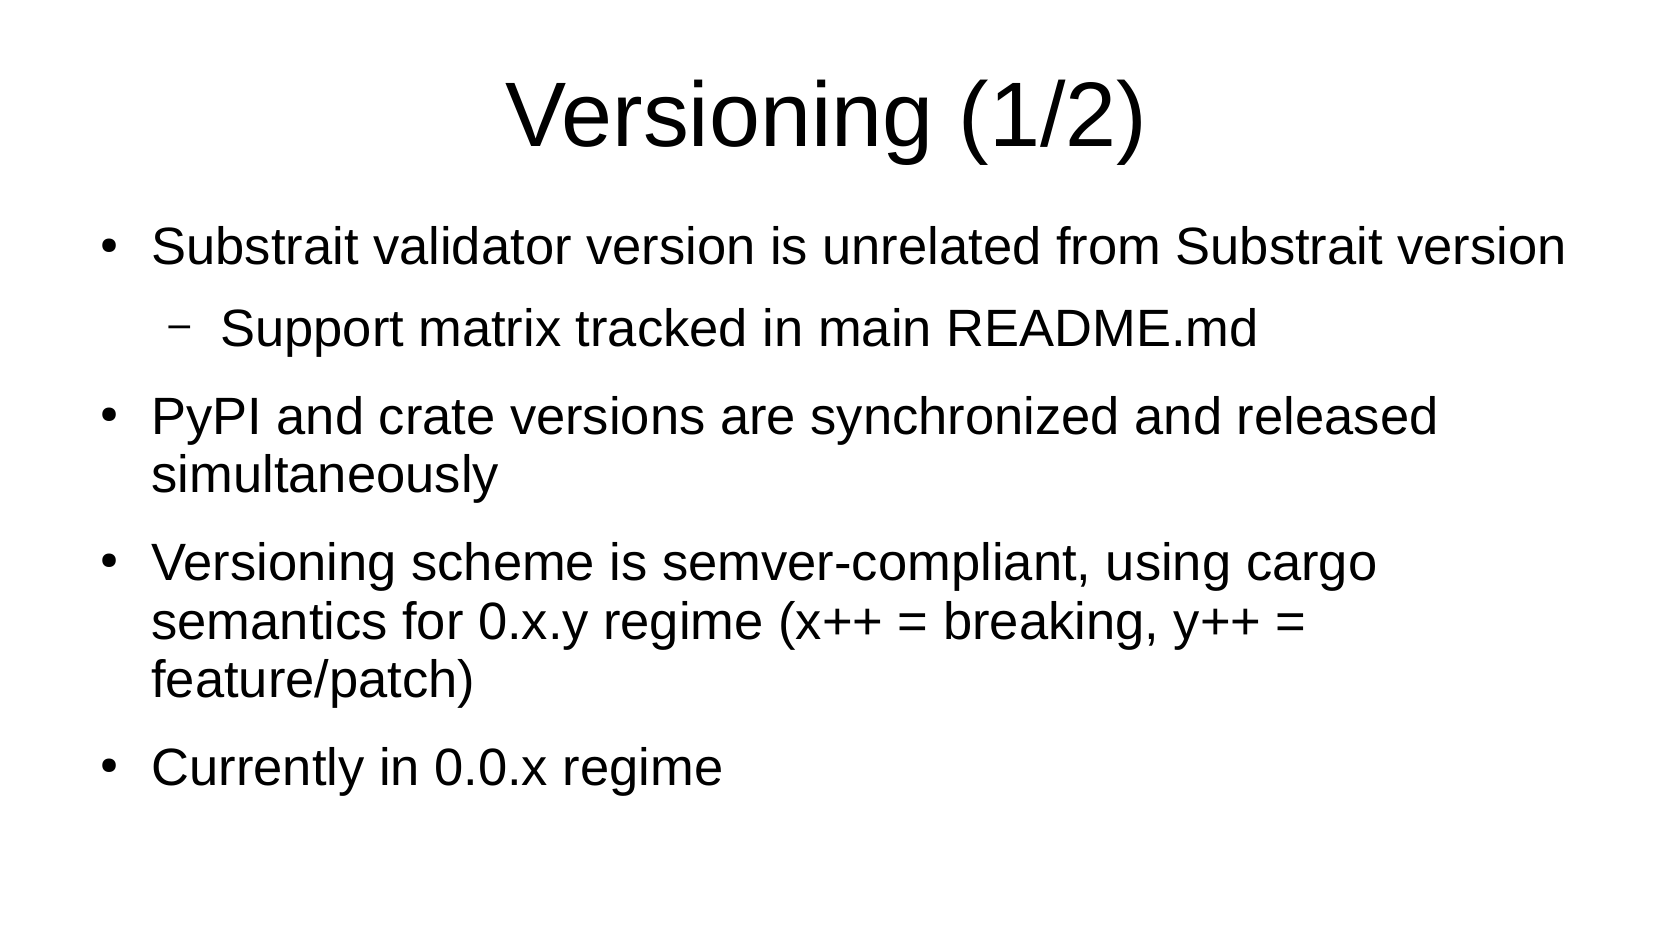

# Versioning (1/2)
Substrait validator version is unrelated from Substrait version
Support matrix tracked in main README.md
PyPI and crate versions are synchronized and released simultaneously
Versioning scheme is semver-compliant, using cargo semantics for 0.x.y regime (x++ = breaking, y++ = feature/patch)
Currently in 0.0.x regime